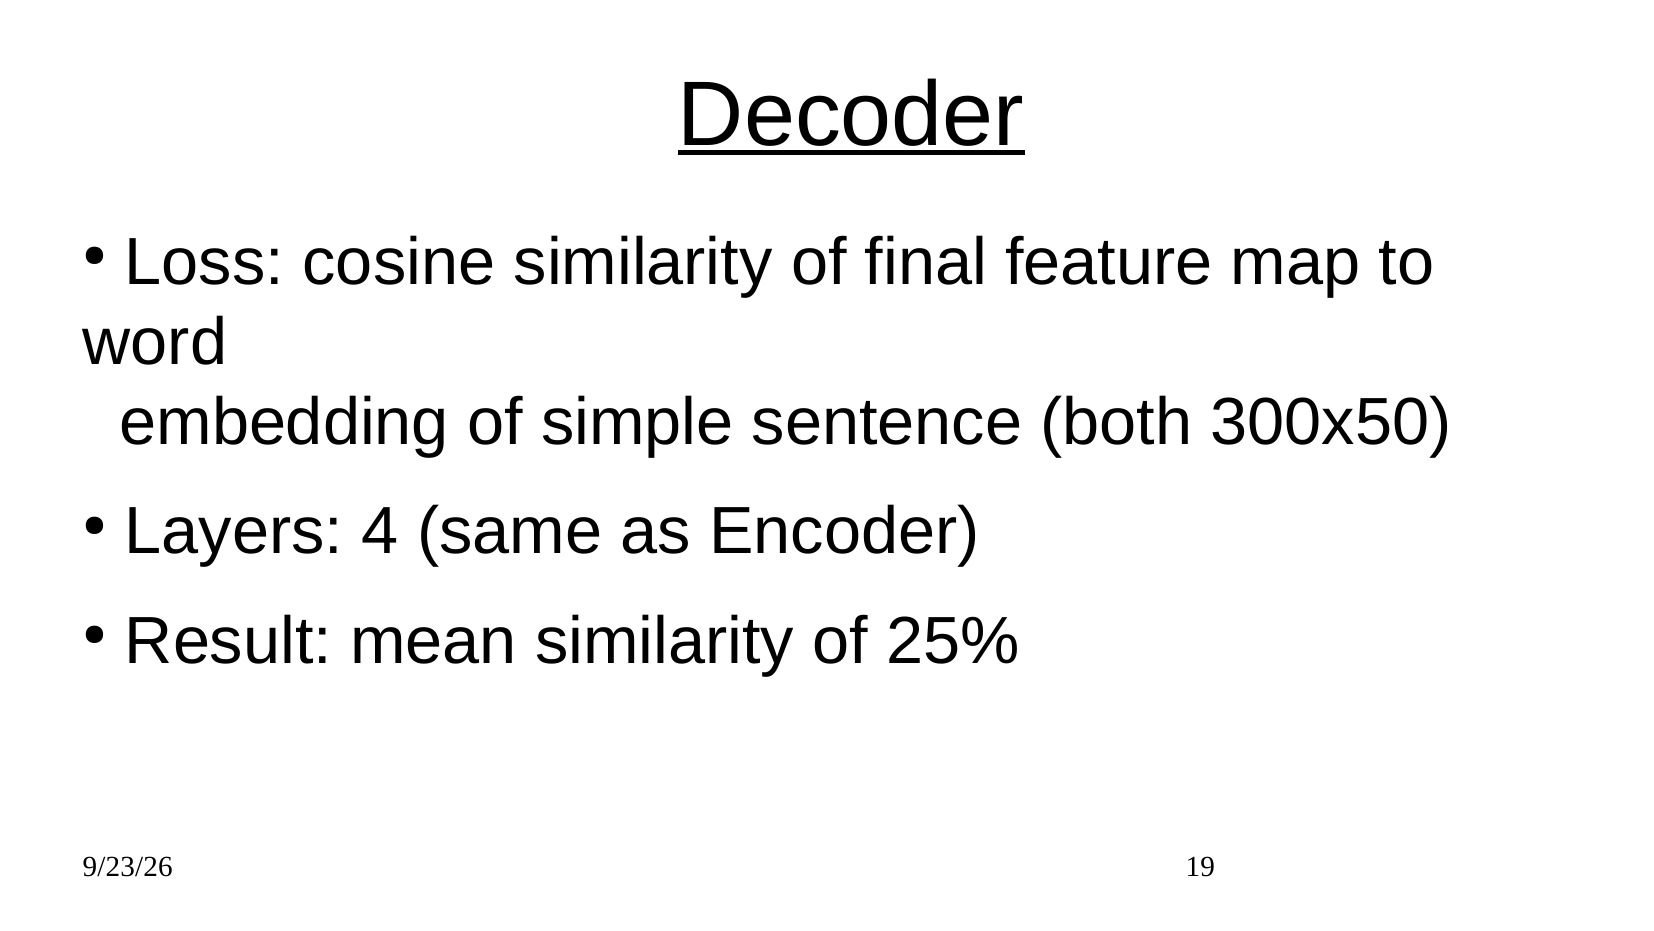

Decoder
# Loss: cosine similarity of final feature map to word embedding of simple sentence (both 300x50)
 Layers: 4 (same as Encoder)
 Result: mean similarity of 25%
17